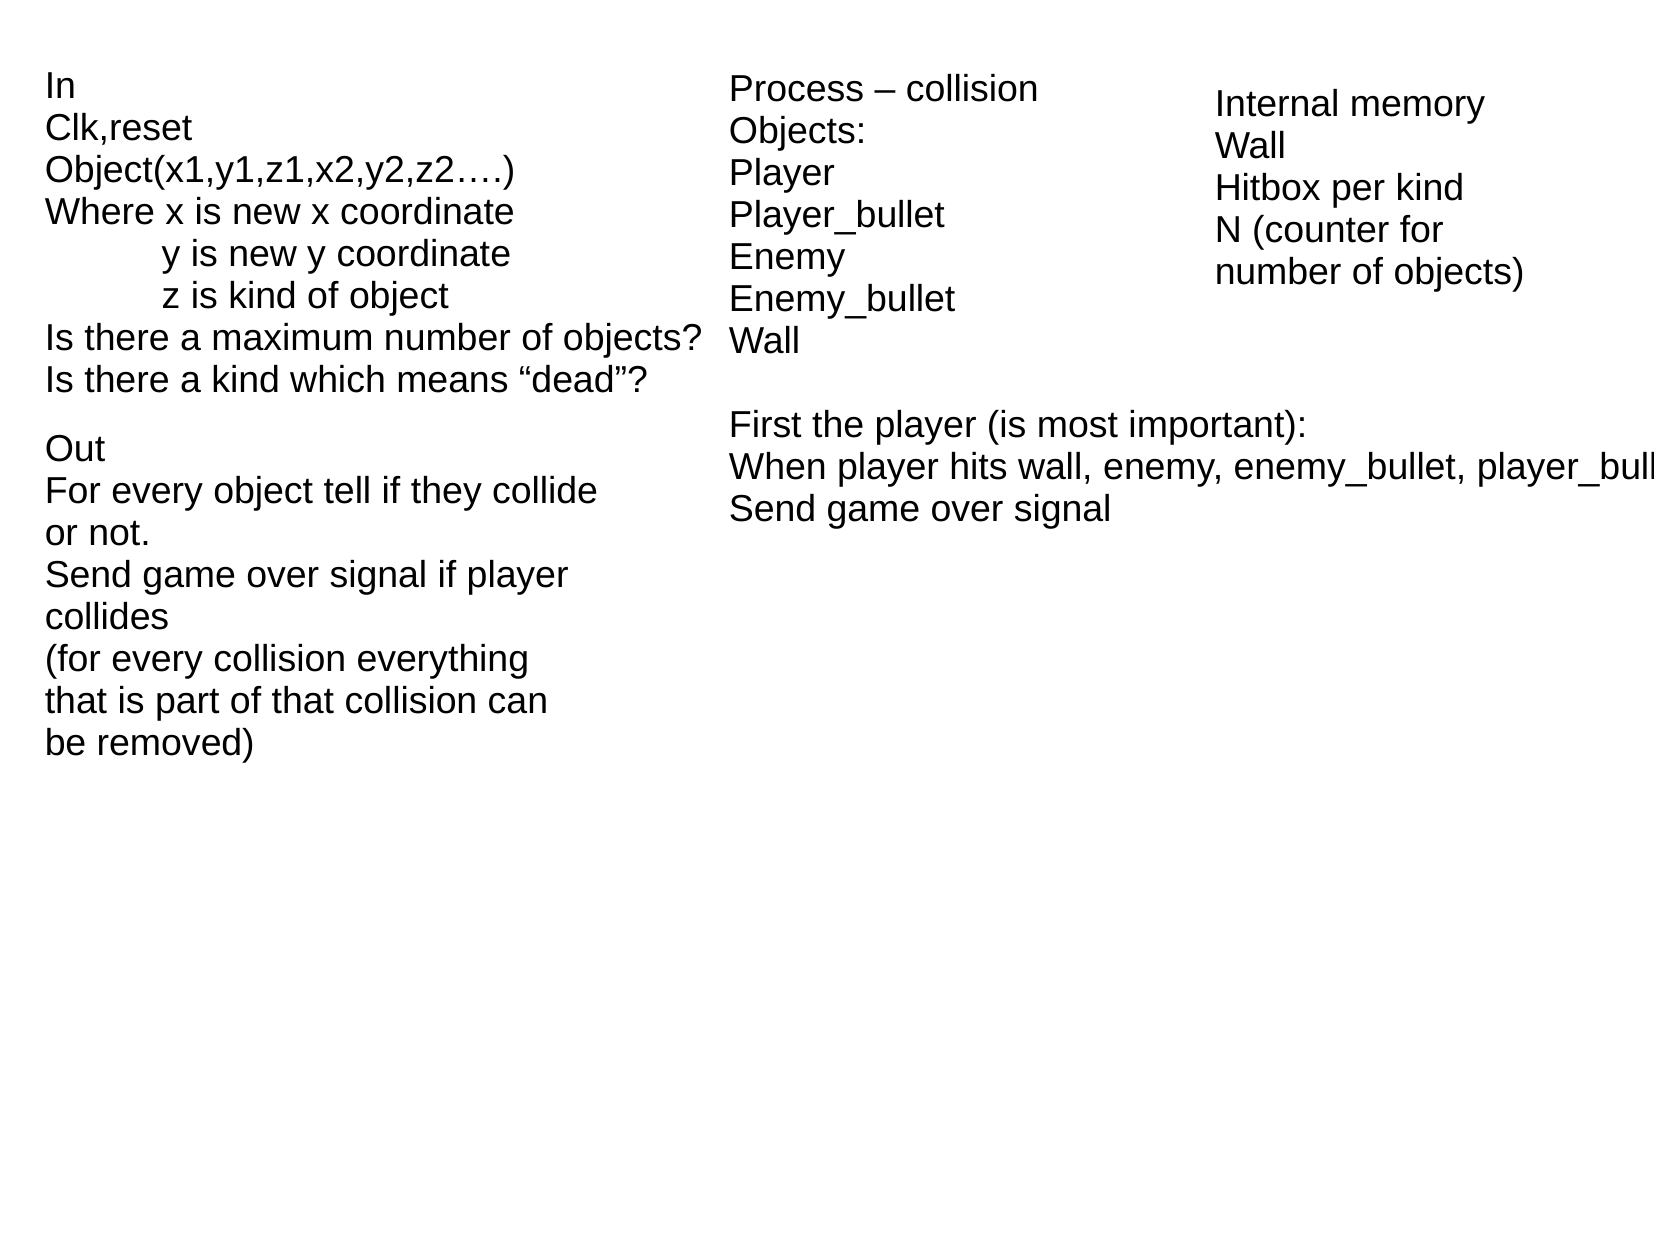

In
Clk,reset
Object(x1,y1,z1,x2,y2,z2….)
Where x is new x coordinate
	 y is new y coordinate
	 z is kind of object
Is there a maximum number of objects?
Is there a kind which means “dead”?
Process – collision
Objects:
Player
Player_bullet
Enemy
Enemy_bullet
Wall
First the player (is most important):
When player hits wall, enemy, enemy_bullet, player_bullet
Send game over signal
Internal memory
Wall
Hitbox per kind
N (counter for number of objects)
Out
For every object tell if they collide or not.
Send game over signal if player collides
(for every collision everything that is part of that collision can be removed)